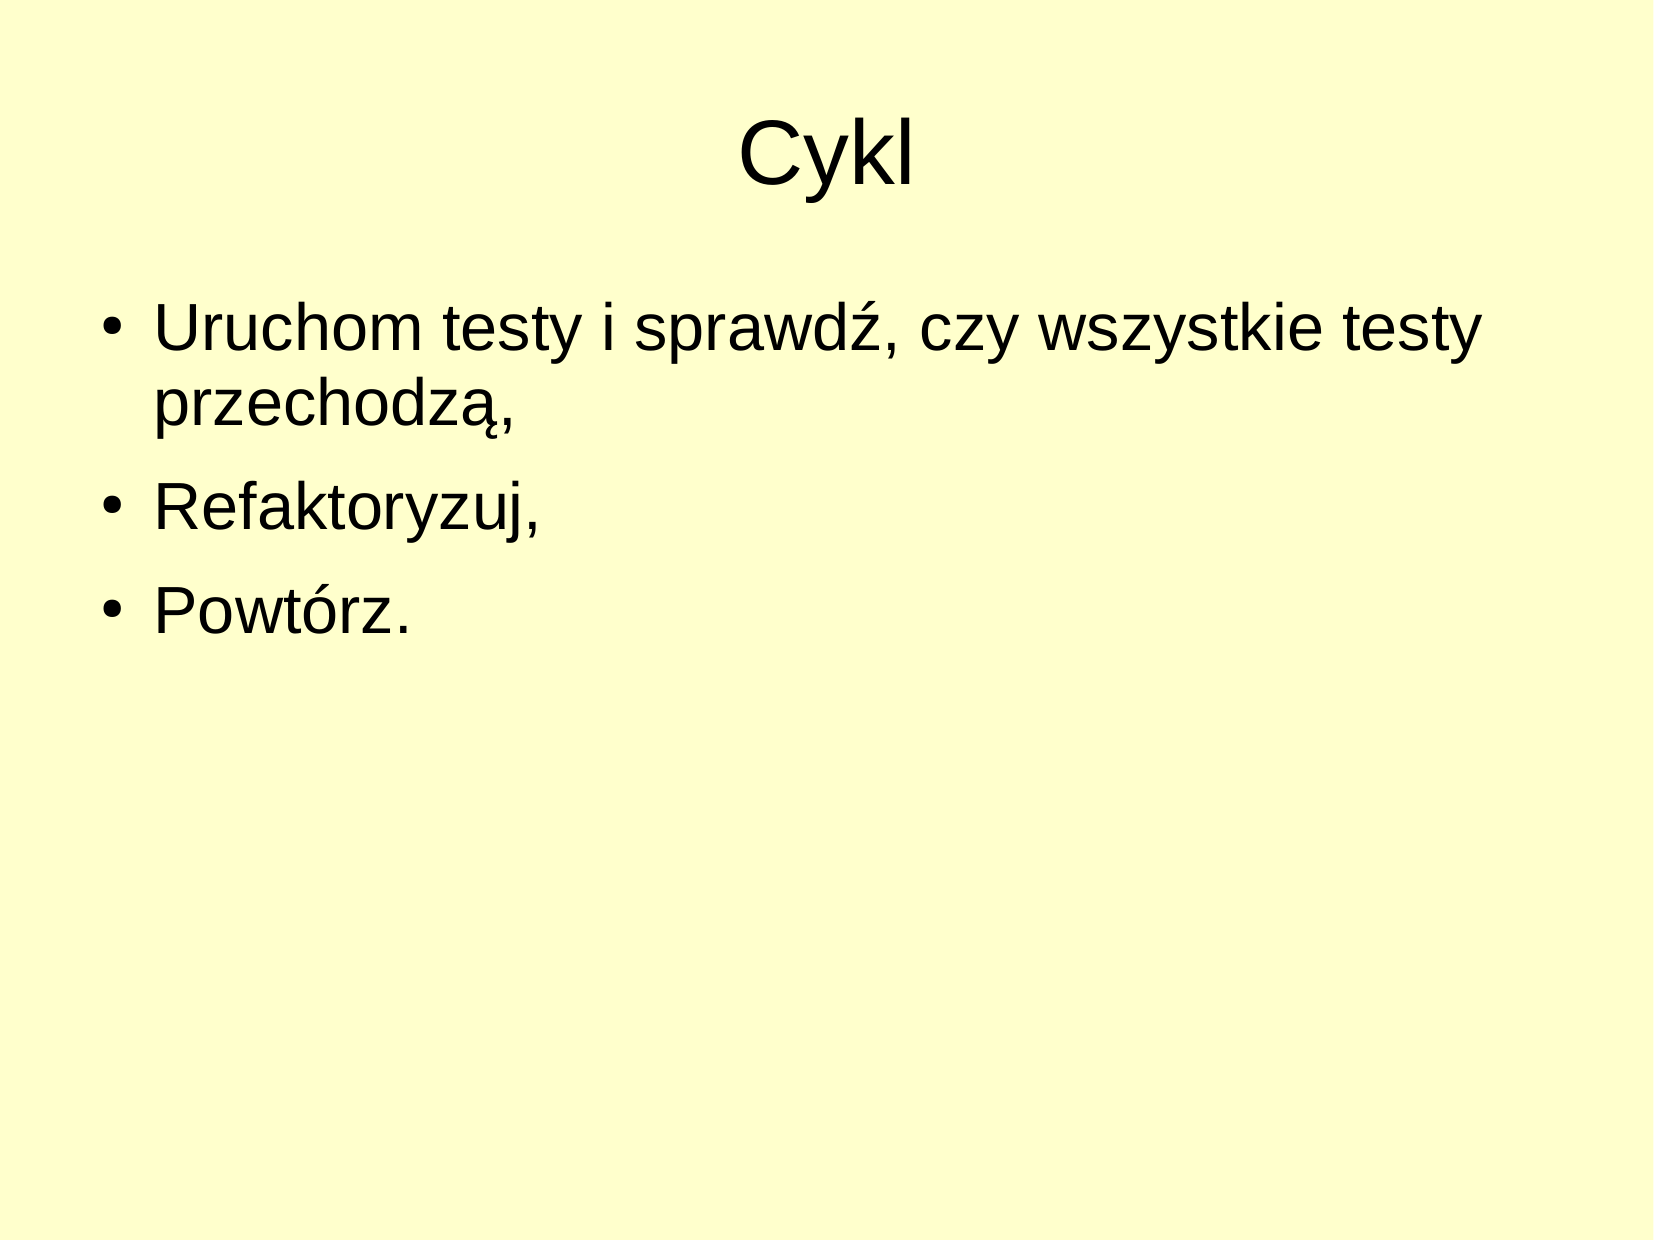

# Cykl
Uruchom testy i sprawdź, czy wszystkie testy przechodzą,
Refaktoryzuj,
Powtórz.